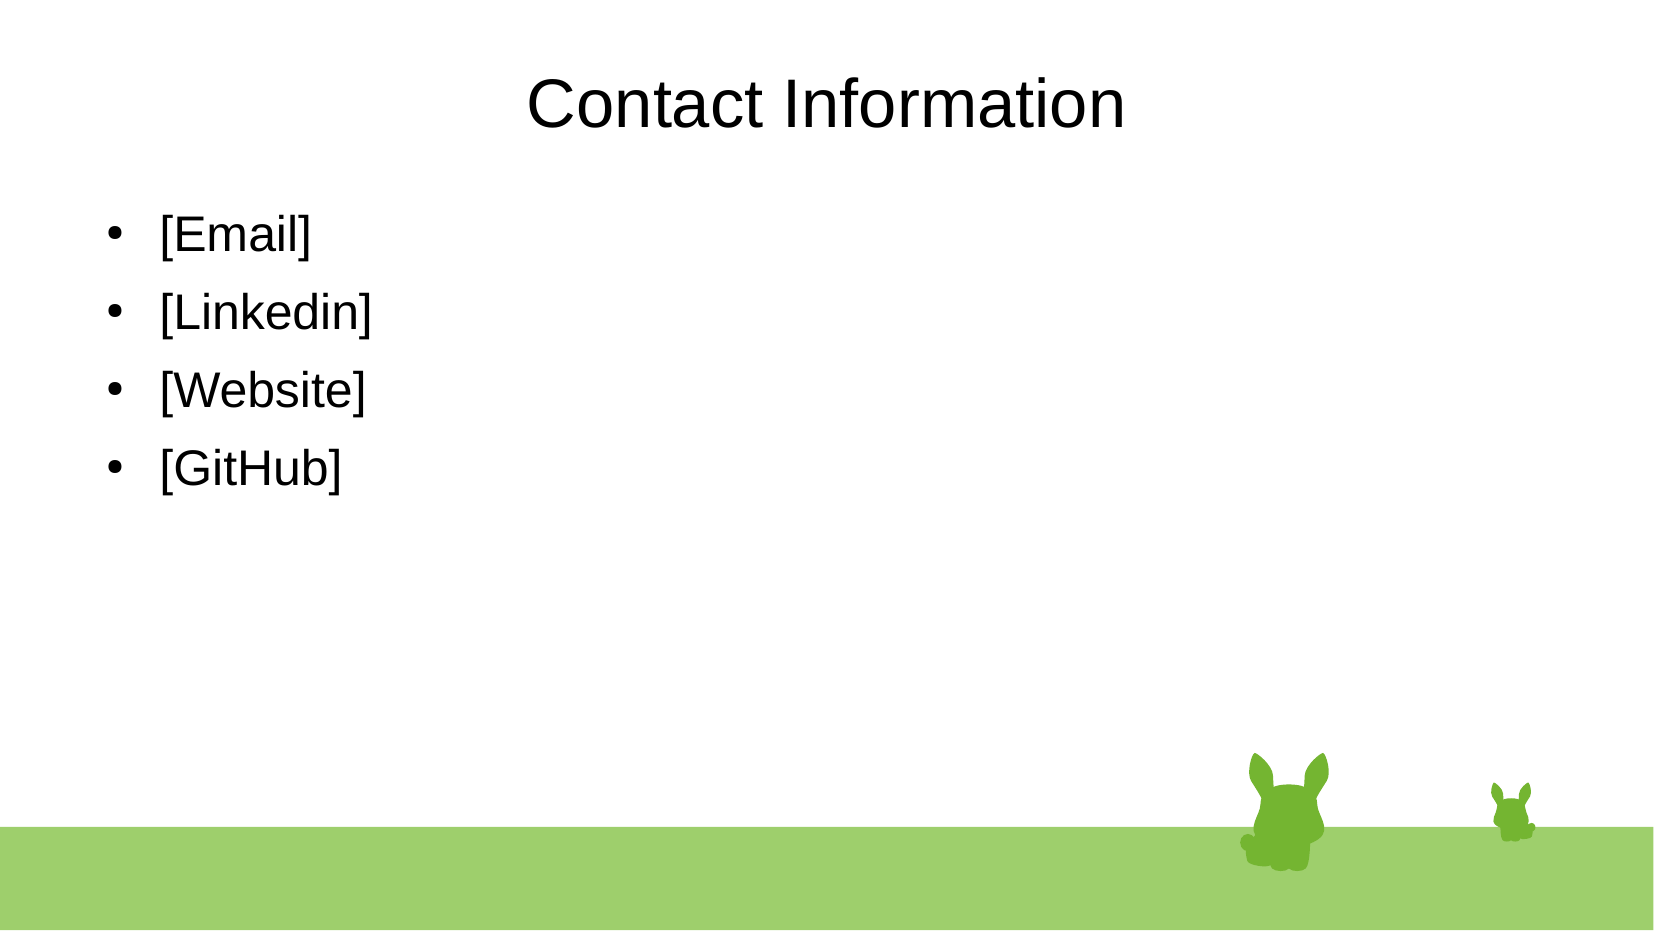

# Contact Information
[Email]
[Linkedin]
[Website]
[GitHub]